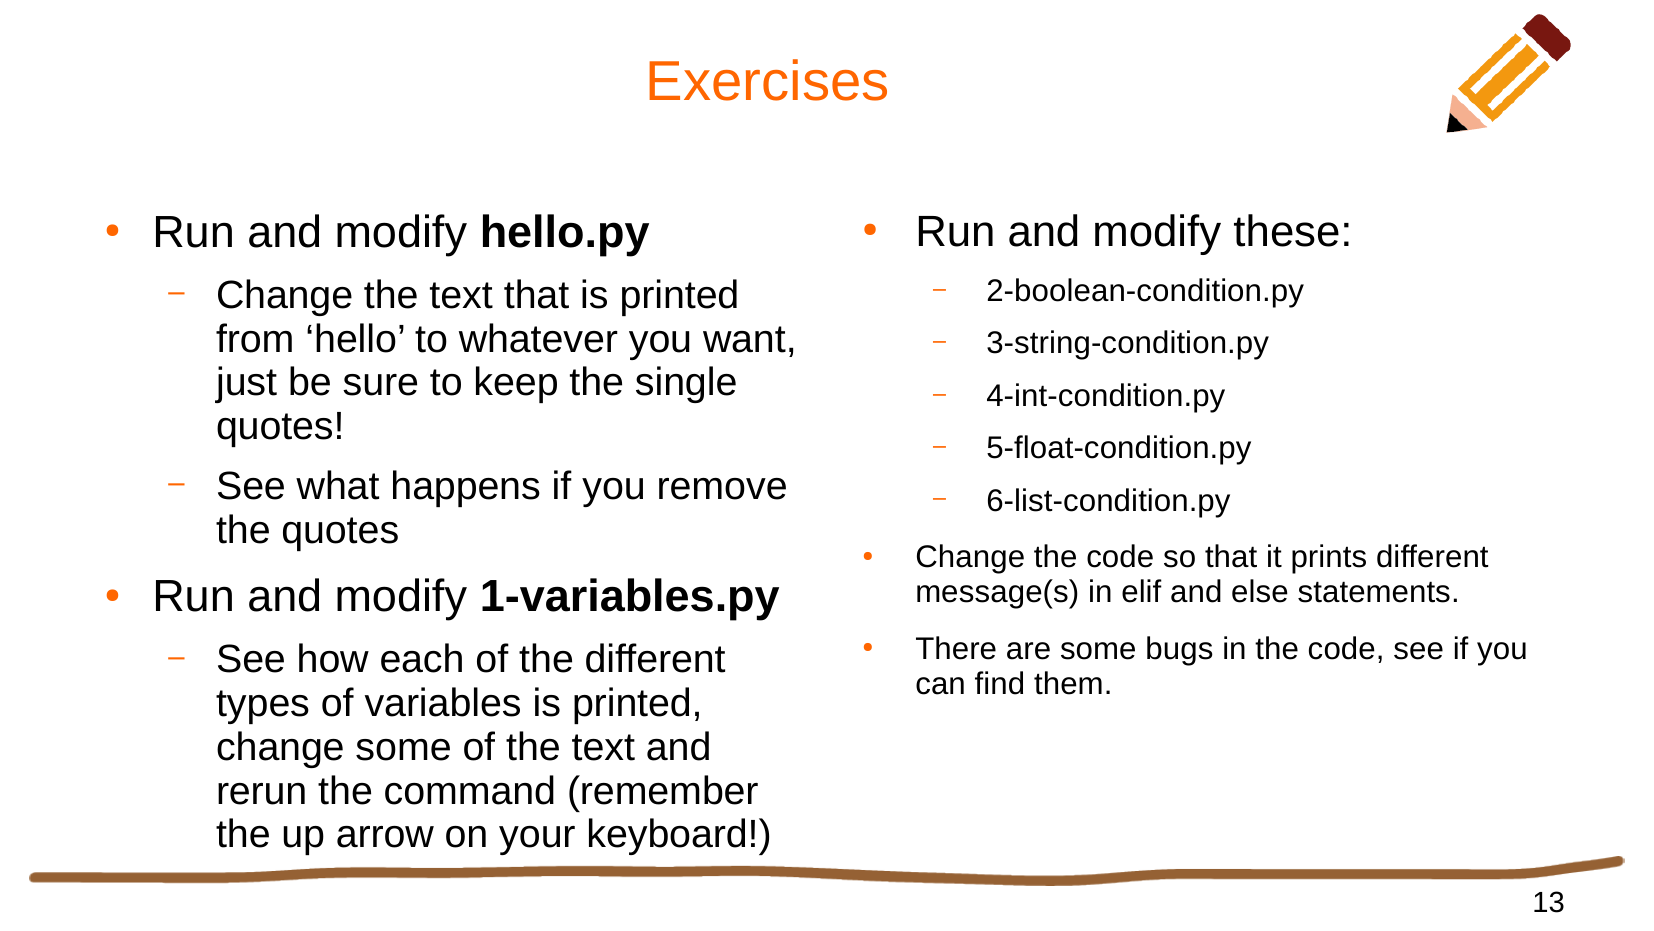

# Exercises
Run and modify hello.py
Change the text that is printed from ‘hello’ to whatever you want, just be sure to keep the single quotes!
See what happens if you remove the quotes
Run and modify 1-variables.py
See how each of the different types of variables is printed, change some of the text and rerun the command (remember the up arrow on your keyboard!)
Run and modify these:
2-boolean-condition.py
3-string-condition.py
4-int-condition.py
5-float-condition.py
6-list-condition.py
Change the code so that it prints different message(s) in elif and else statements.
There are some bugs in the code, see if you can find them.
13